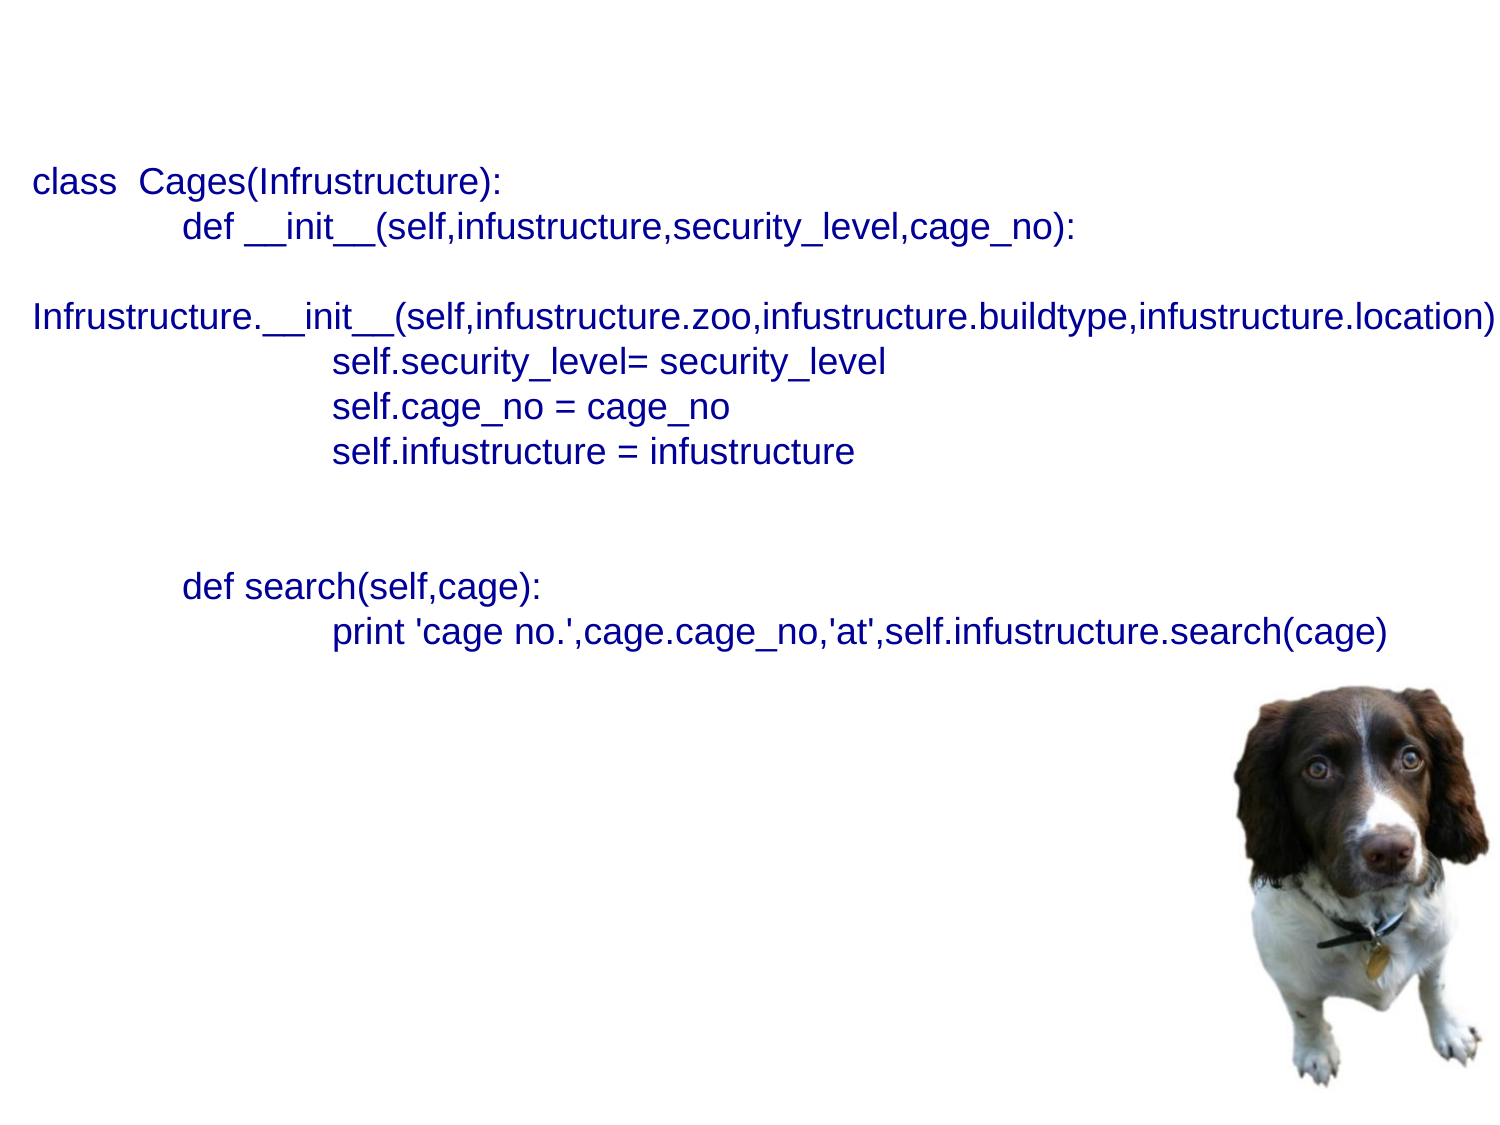

class Cages(Infrustructure):
	def __init__(self,infustructure,security_level,cage_no):
		Infrustructure.__init__(self,infustructure.zoo,infustructure.buildtype,infustructure.location)
		self.security_level= security_level
		self.cage_no = cage_no
		self.infustructure = infustructure
	def search(self,cage):
		print 'cage no.',cage.cage_no,'at',self.infustructure.search(cage)